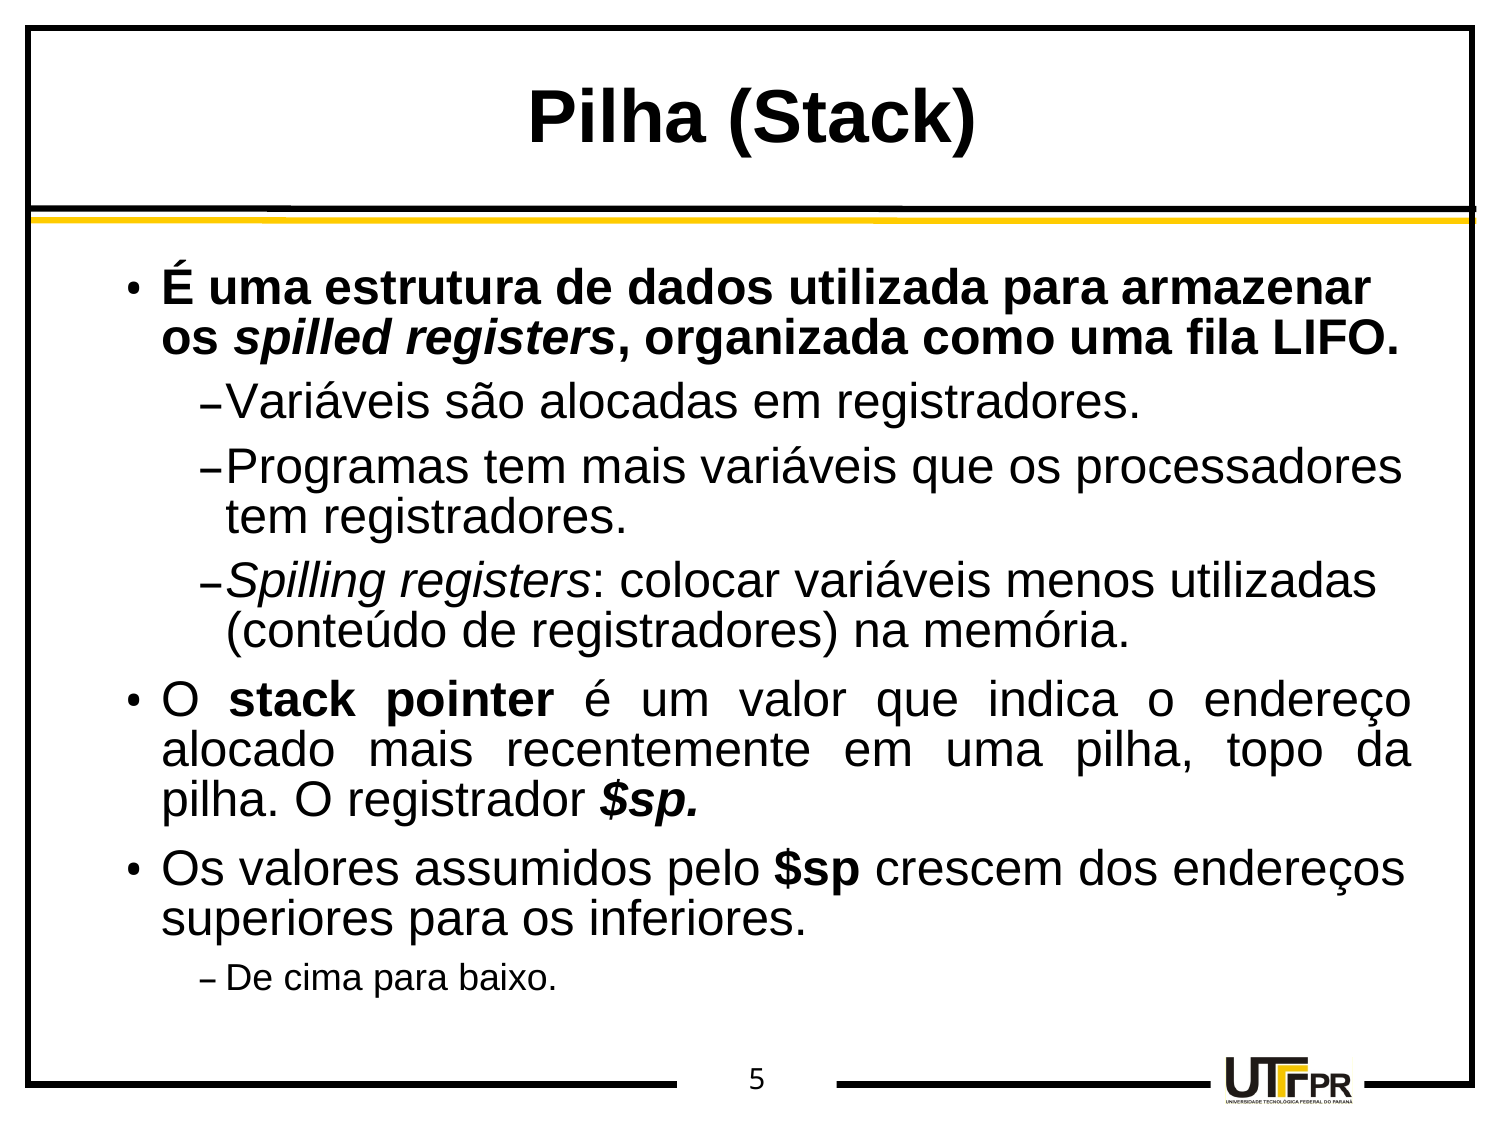

# Pilha (Stack)
É uma estrutura de dados utilizada para armazenar os spilled registers, organizada como uma fila LIFO.
Variáveis são alocadas em registradores.
Programas tem mais variáveis que os processadores tem registradores.
Spilling registers: colocar variáveis menos utilizadas (conteúdo de registradores) na memória.
O stack pointer é um valor que indica o endereço alocado mais recentemente em uma pilha, topo da pilha. O registrador $sp.
Os valores assumidos pelo $sp crescem dos endereços superiores para os inferiores.
De cima para baixo.